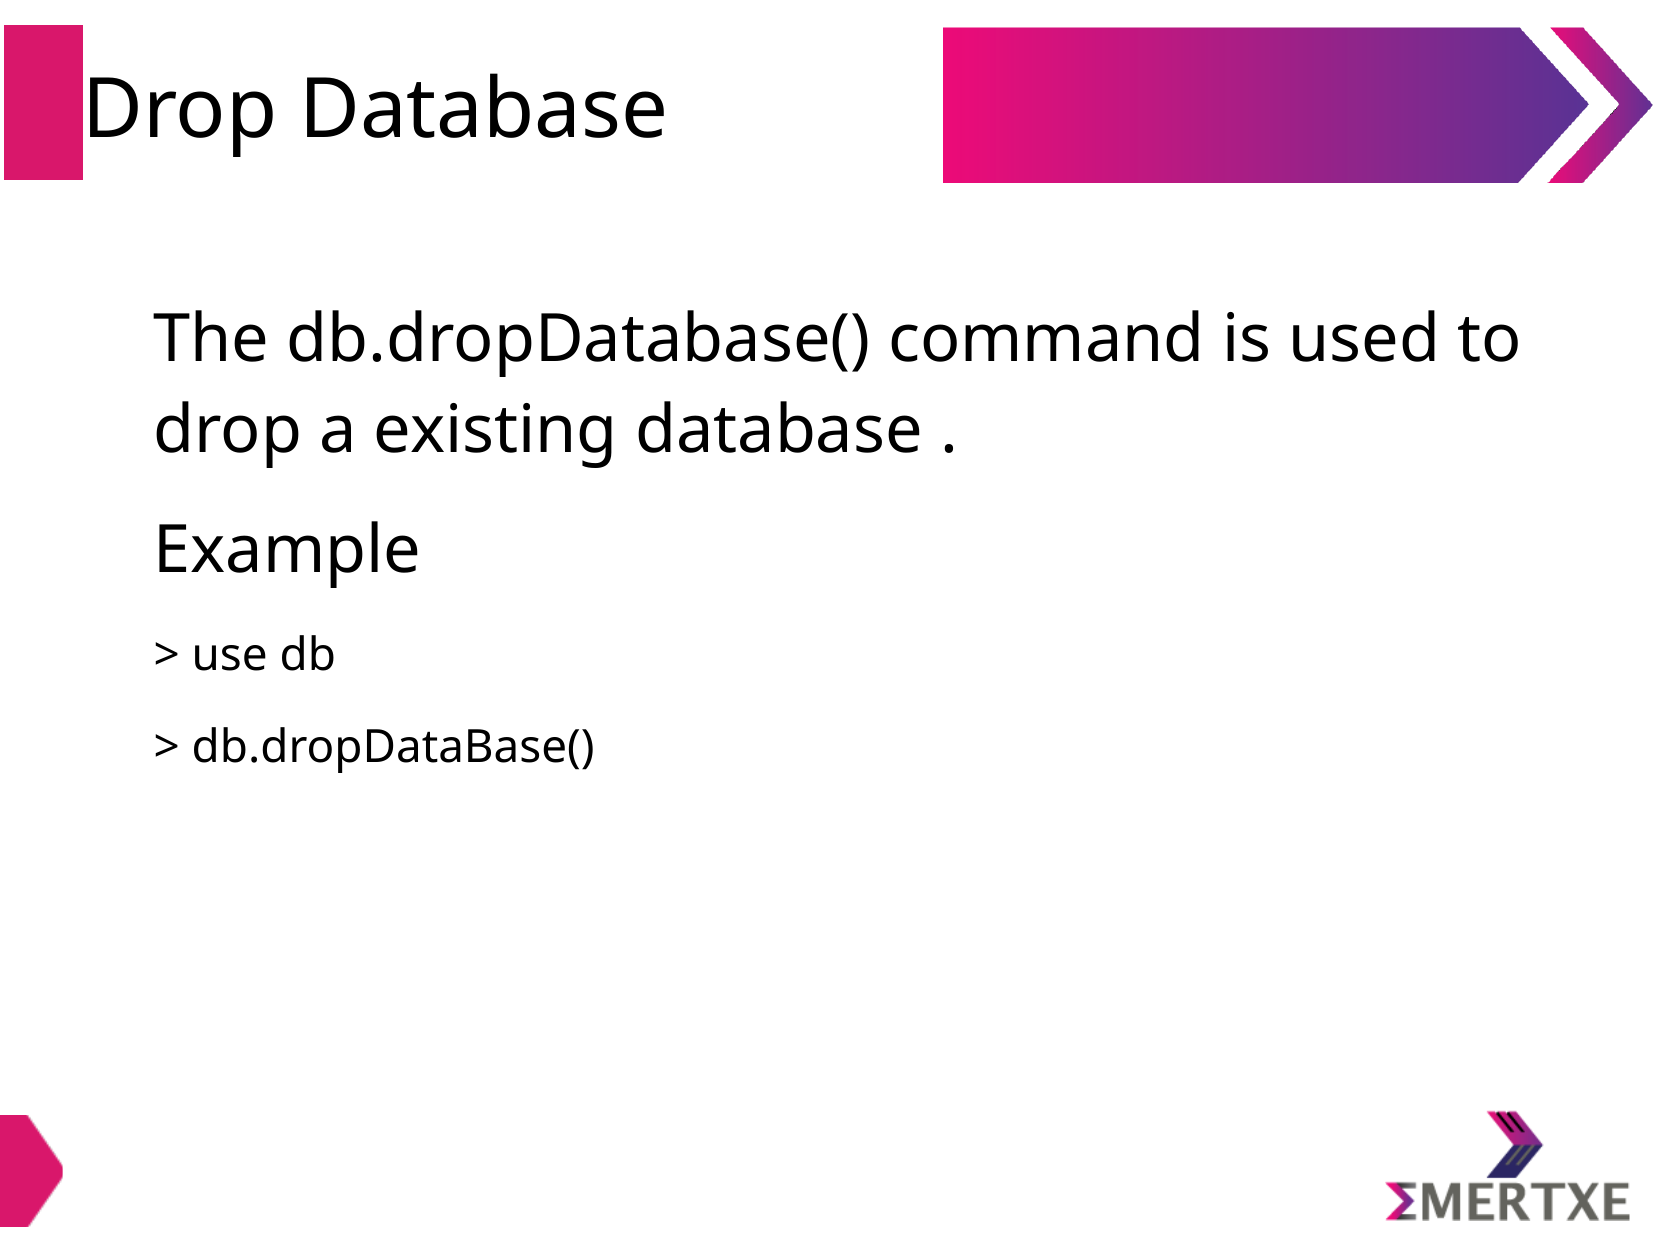

# Drop Database
The db.dropDatabase() command is used to drop a existing database .
Example
> use db
> db.dropDataBase()